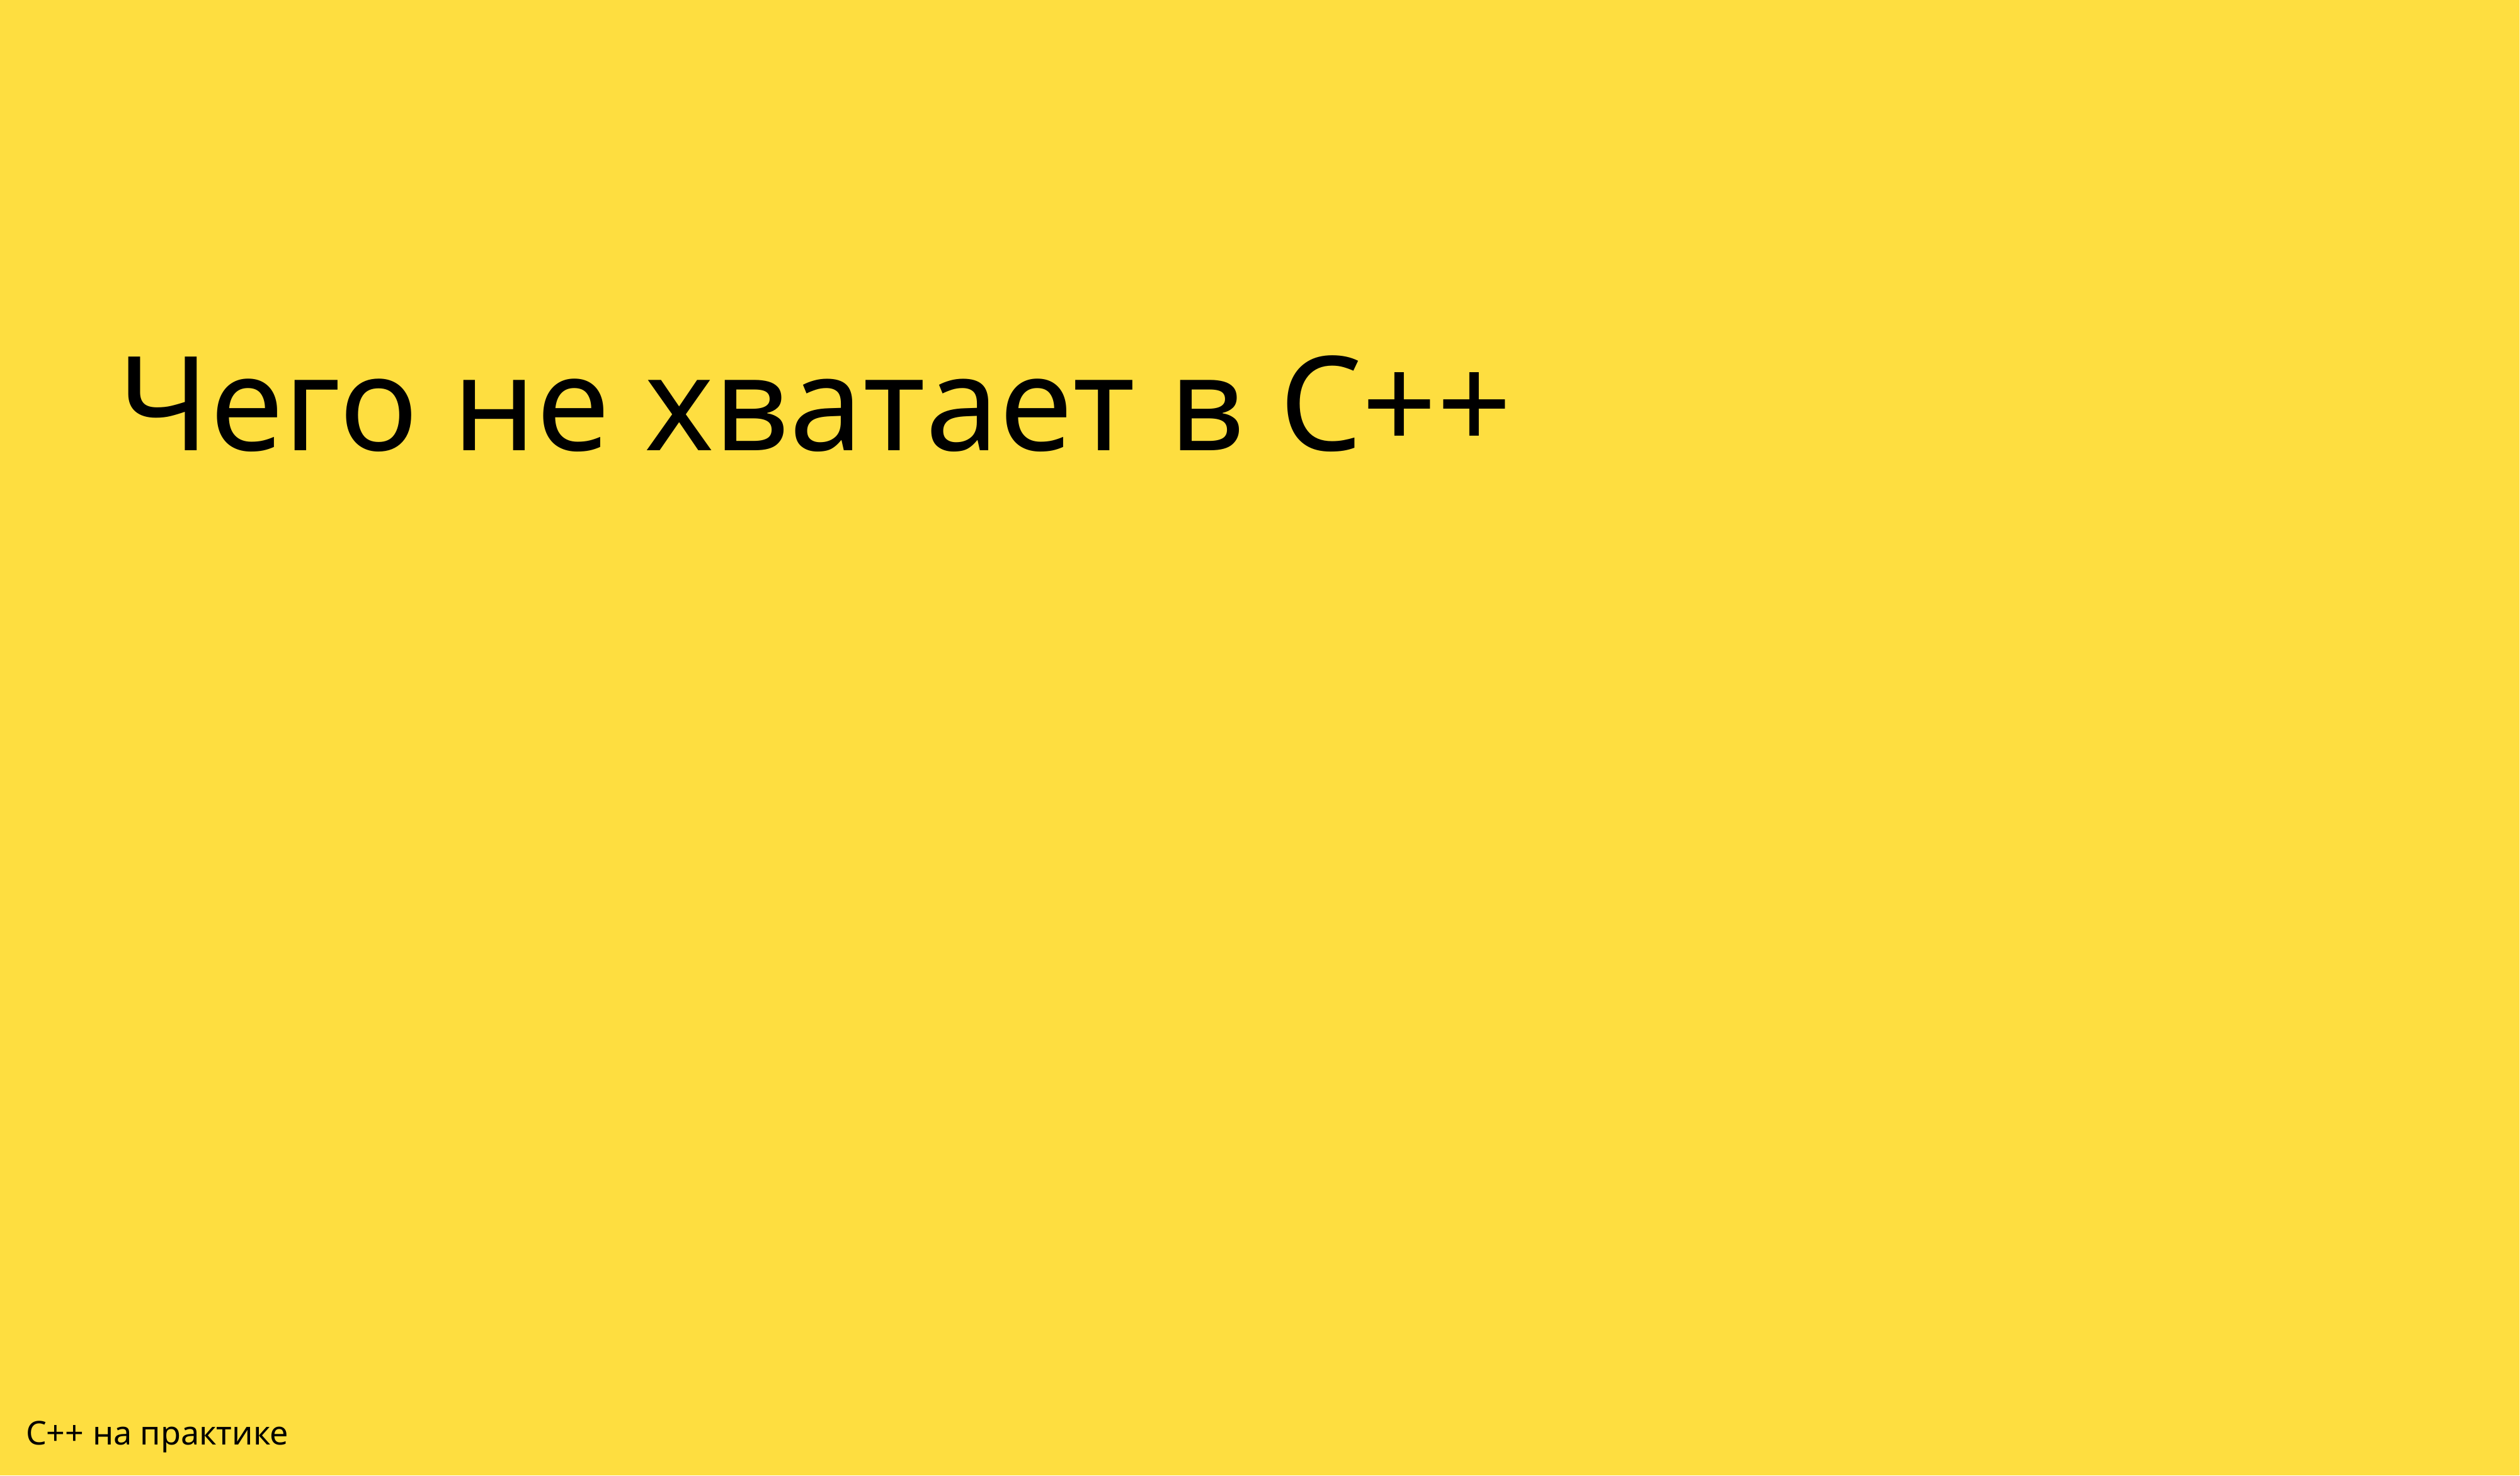

# Чего не хватает в C++
C++ на практике